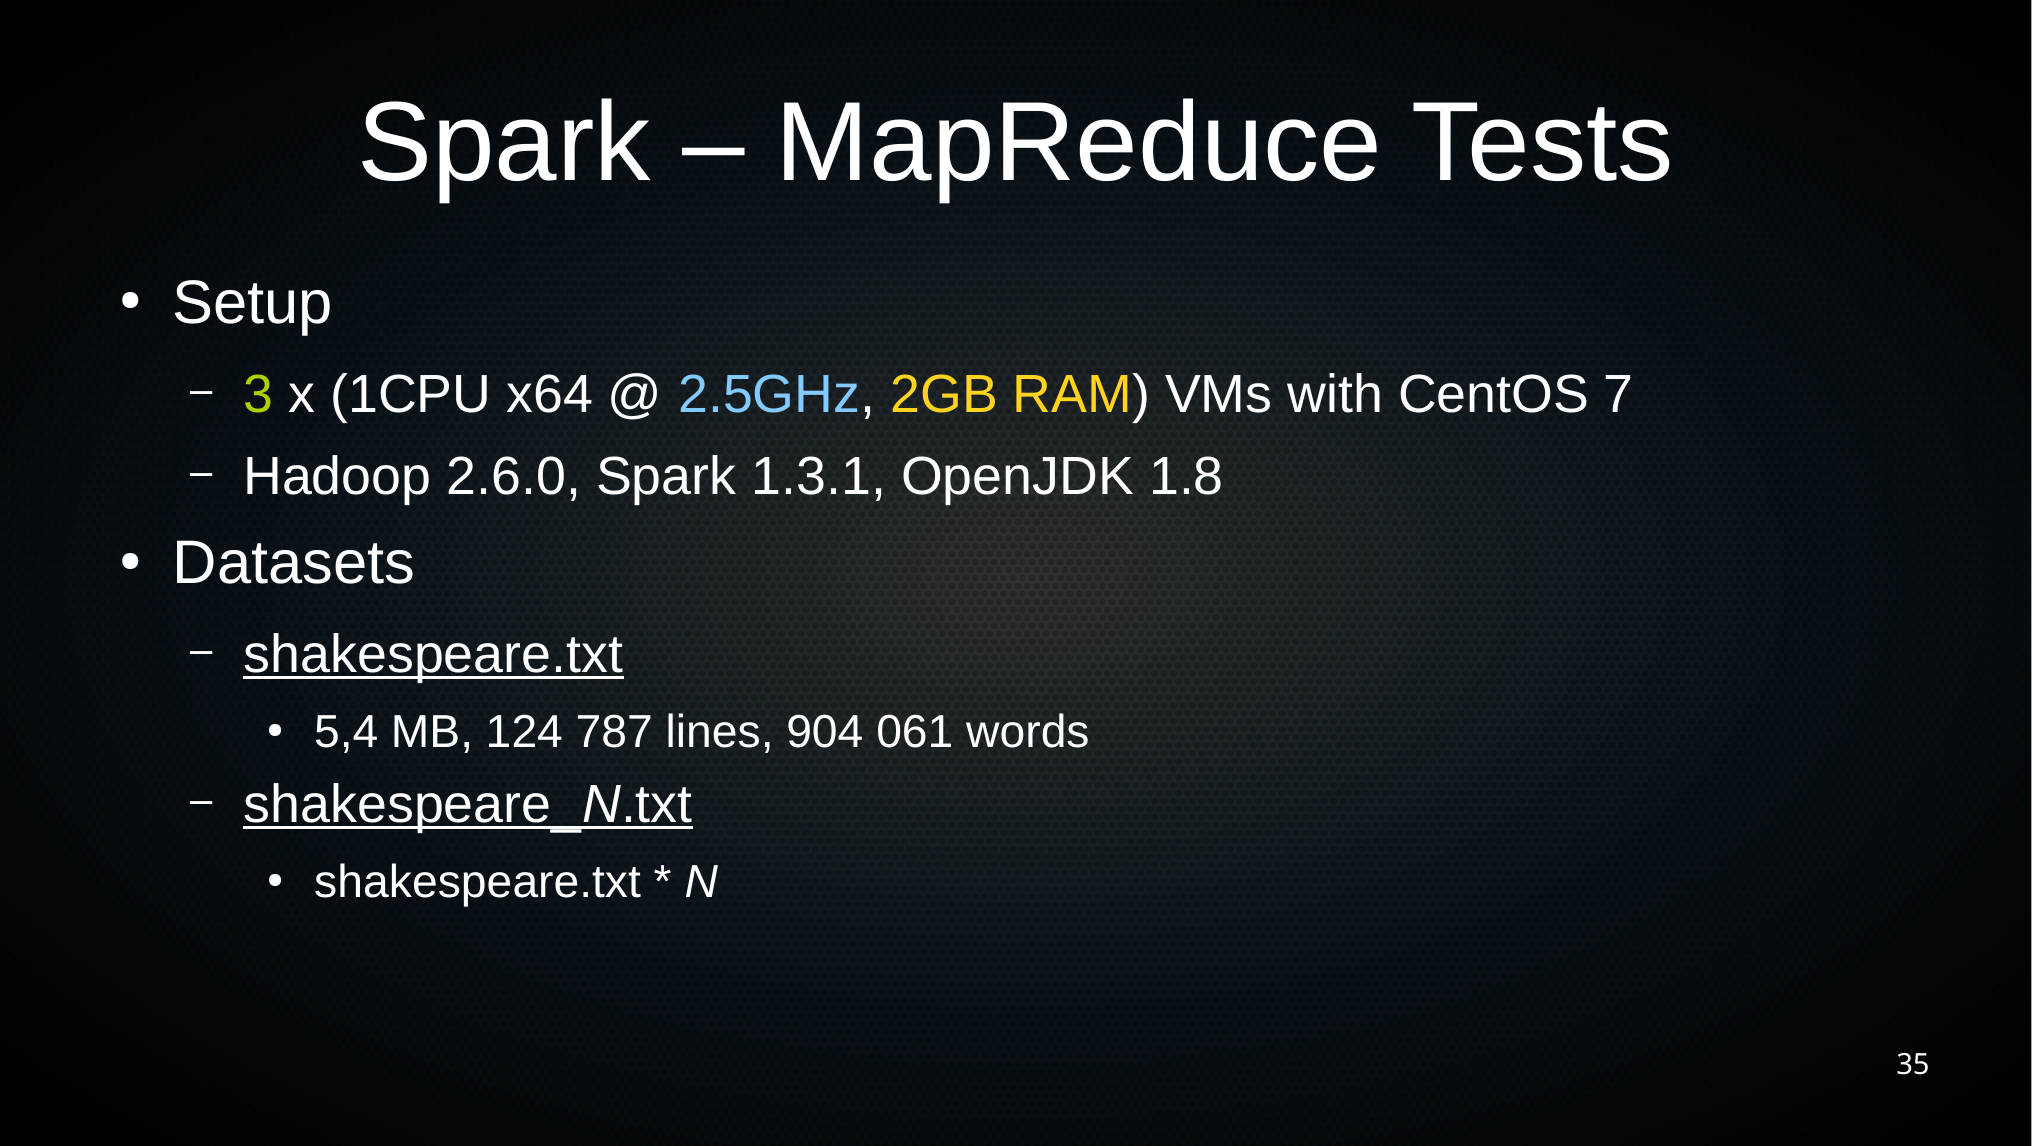

# Spark – MapReduce Tests
Setup
3 x (1CPU x64 @ 2.5GHz, 2GB RAM) VMs with CentOS 7
Hadoop 2.6.0, Spark 1.3.1, OpenJDK 1.8
Datasets
shakespeare.txt
5,4 MB, 124 787 lines, 904 061 words
shakespeare_N.txt
shakespeare.txt * N
35